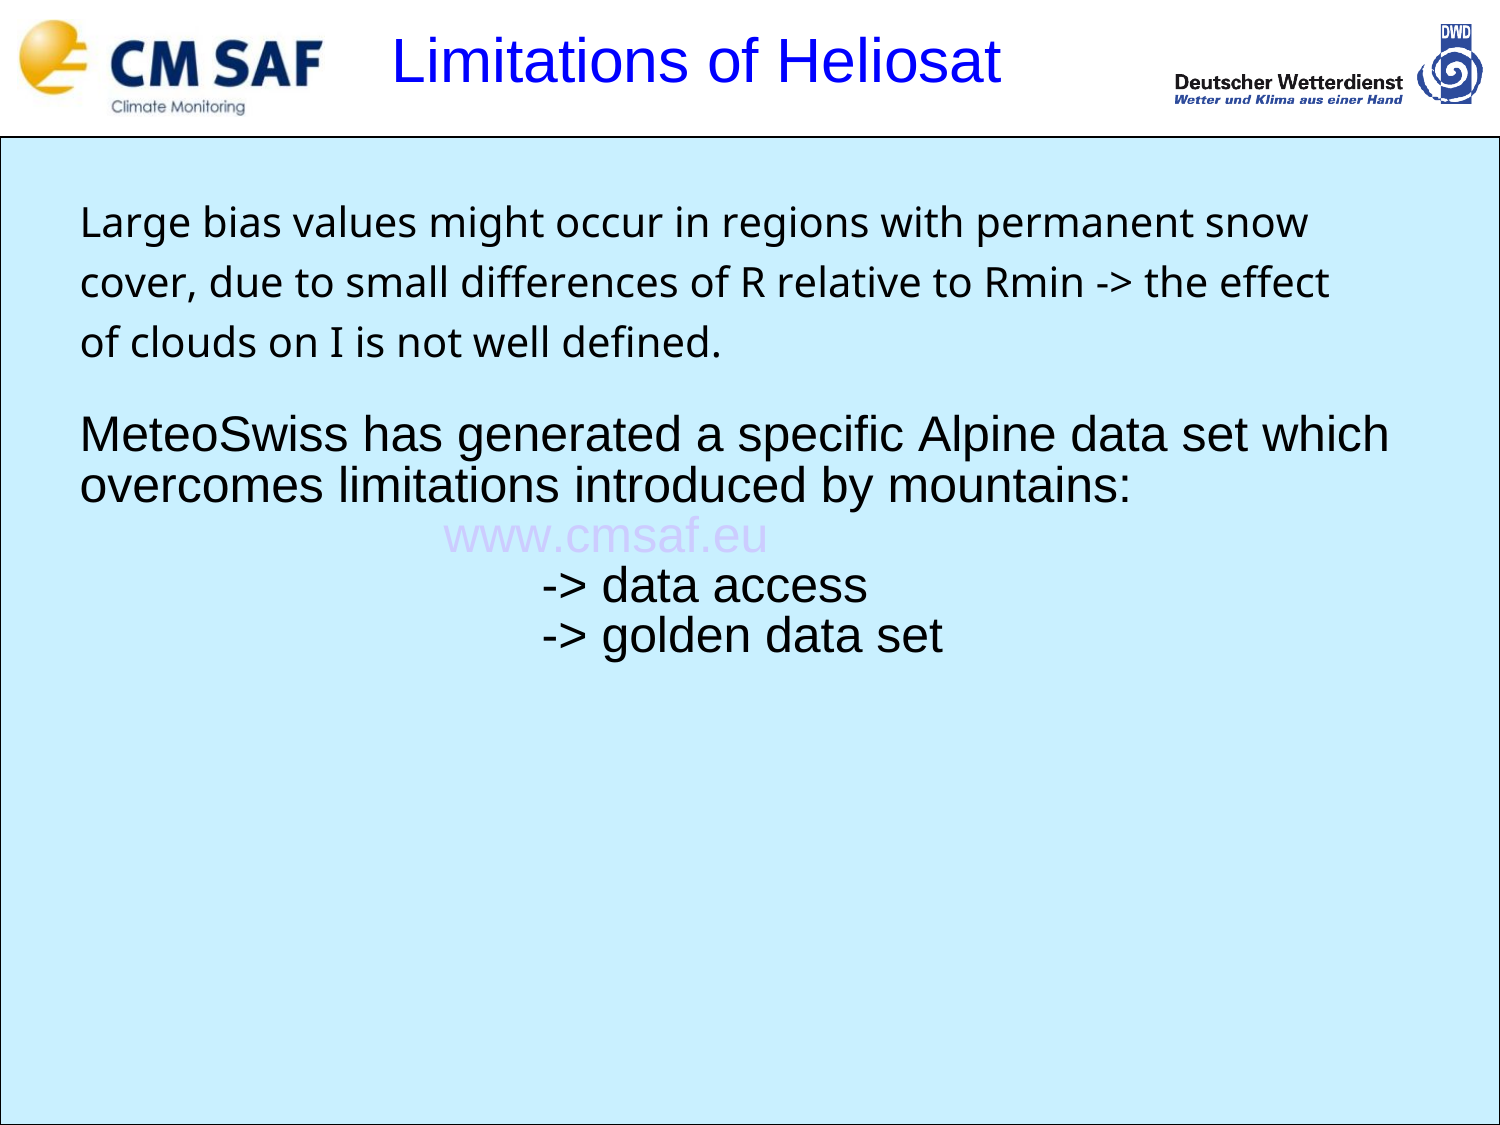

Limitations of Heliosat
Large bias values might occur in regions with permanent snow cover, due to small differences of R relative to Rmin -> the effect of clouds on I is not well defined.
MeteoSwiss has generated a specific Alpine data set which
overcomes limitations introduced by mountains:
 www.cmsaf.eu
 -> data access
 -> golden data set